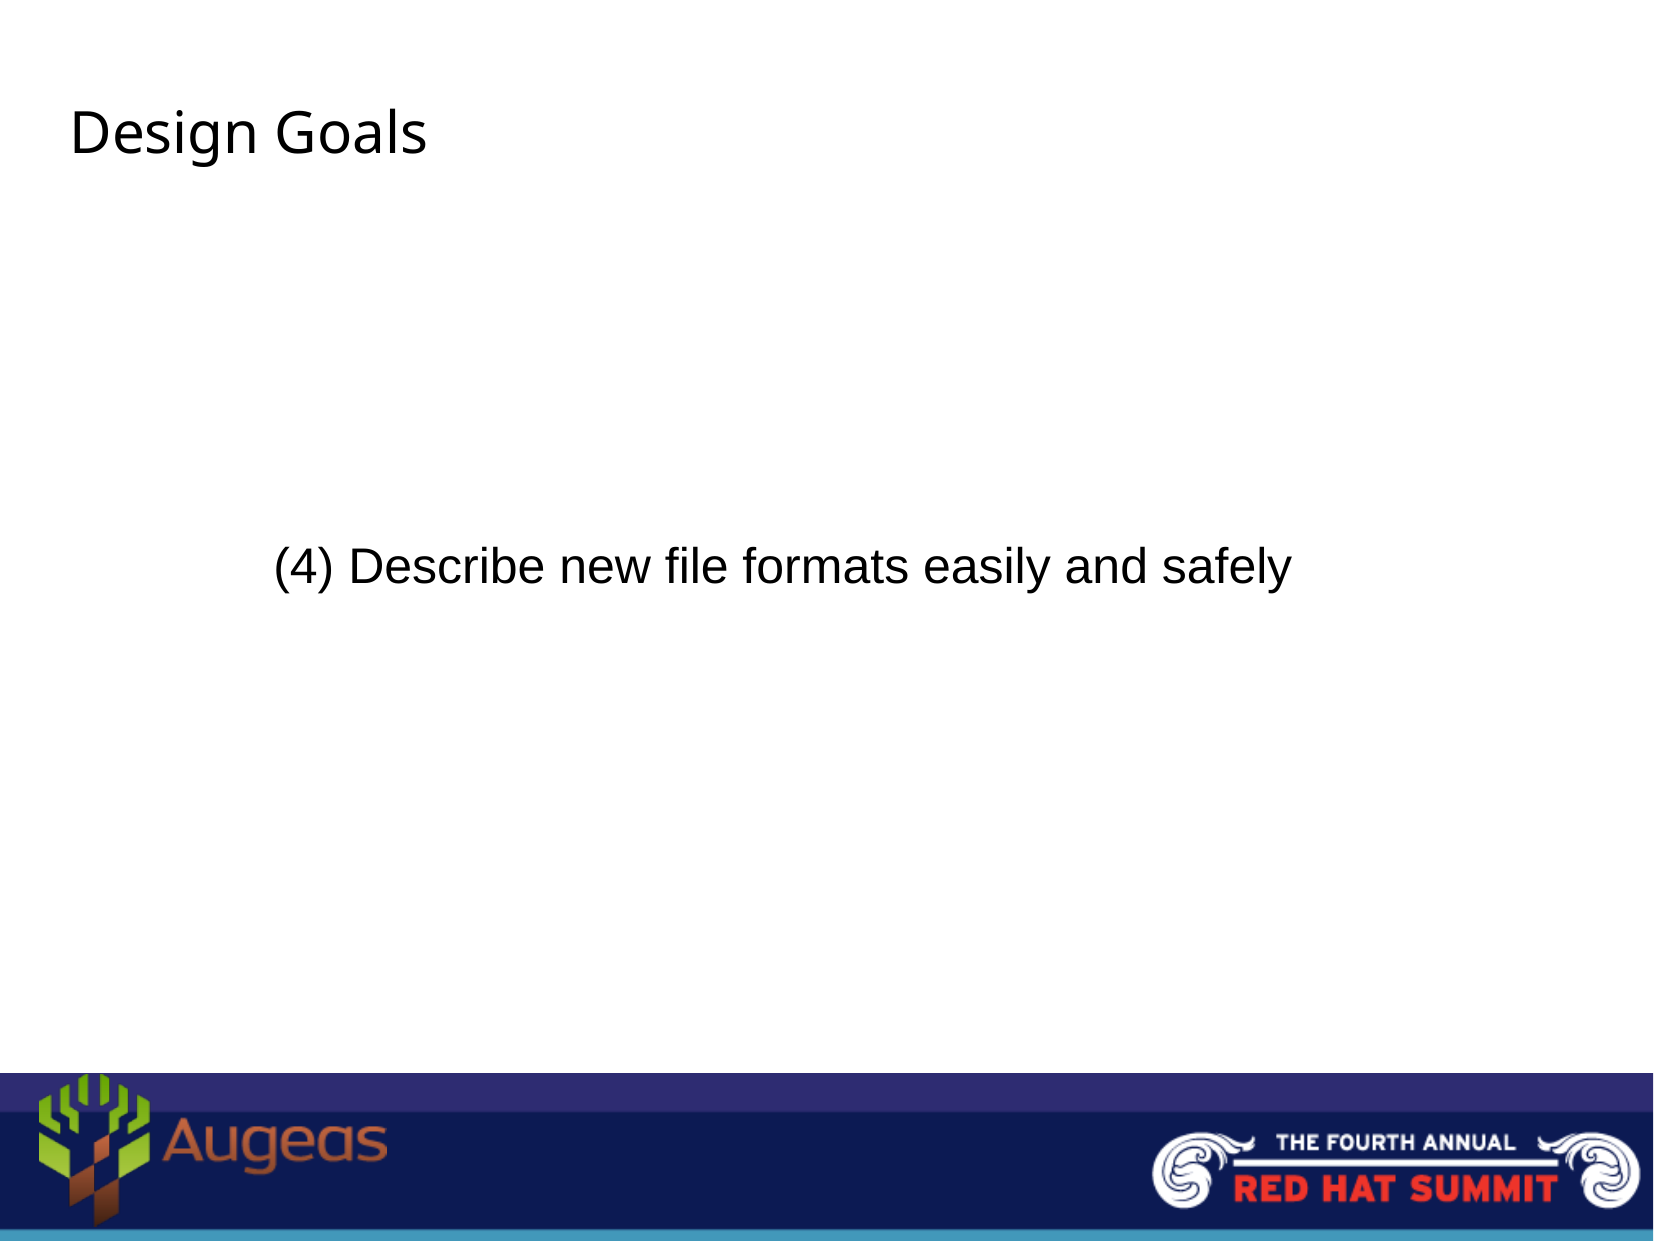

# Design Goals
(4) Describe new file formats easily and safely